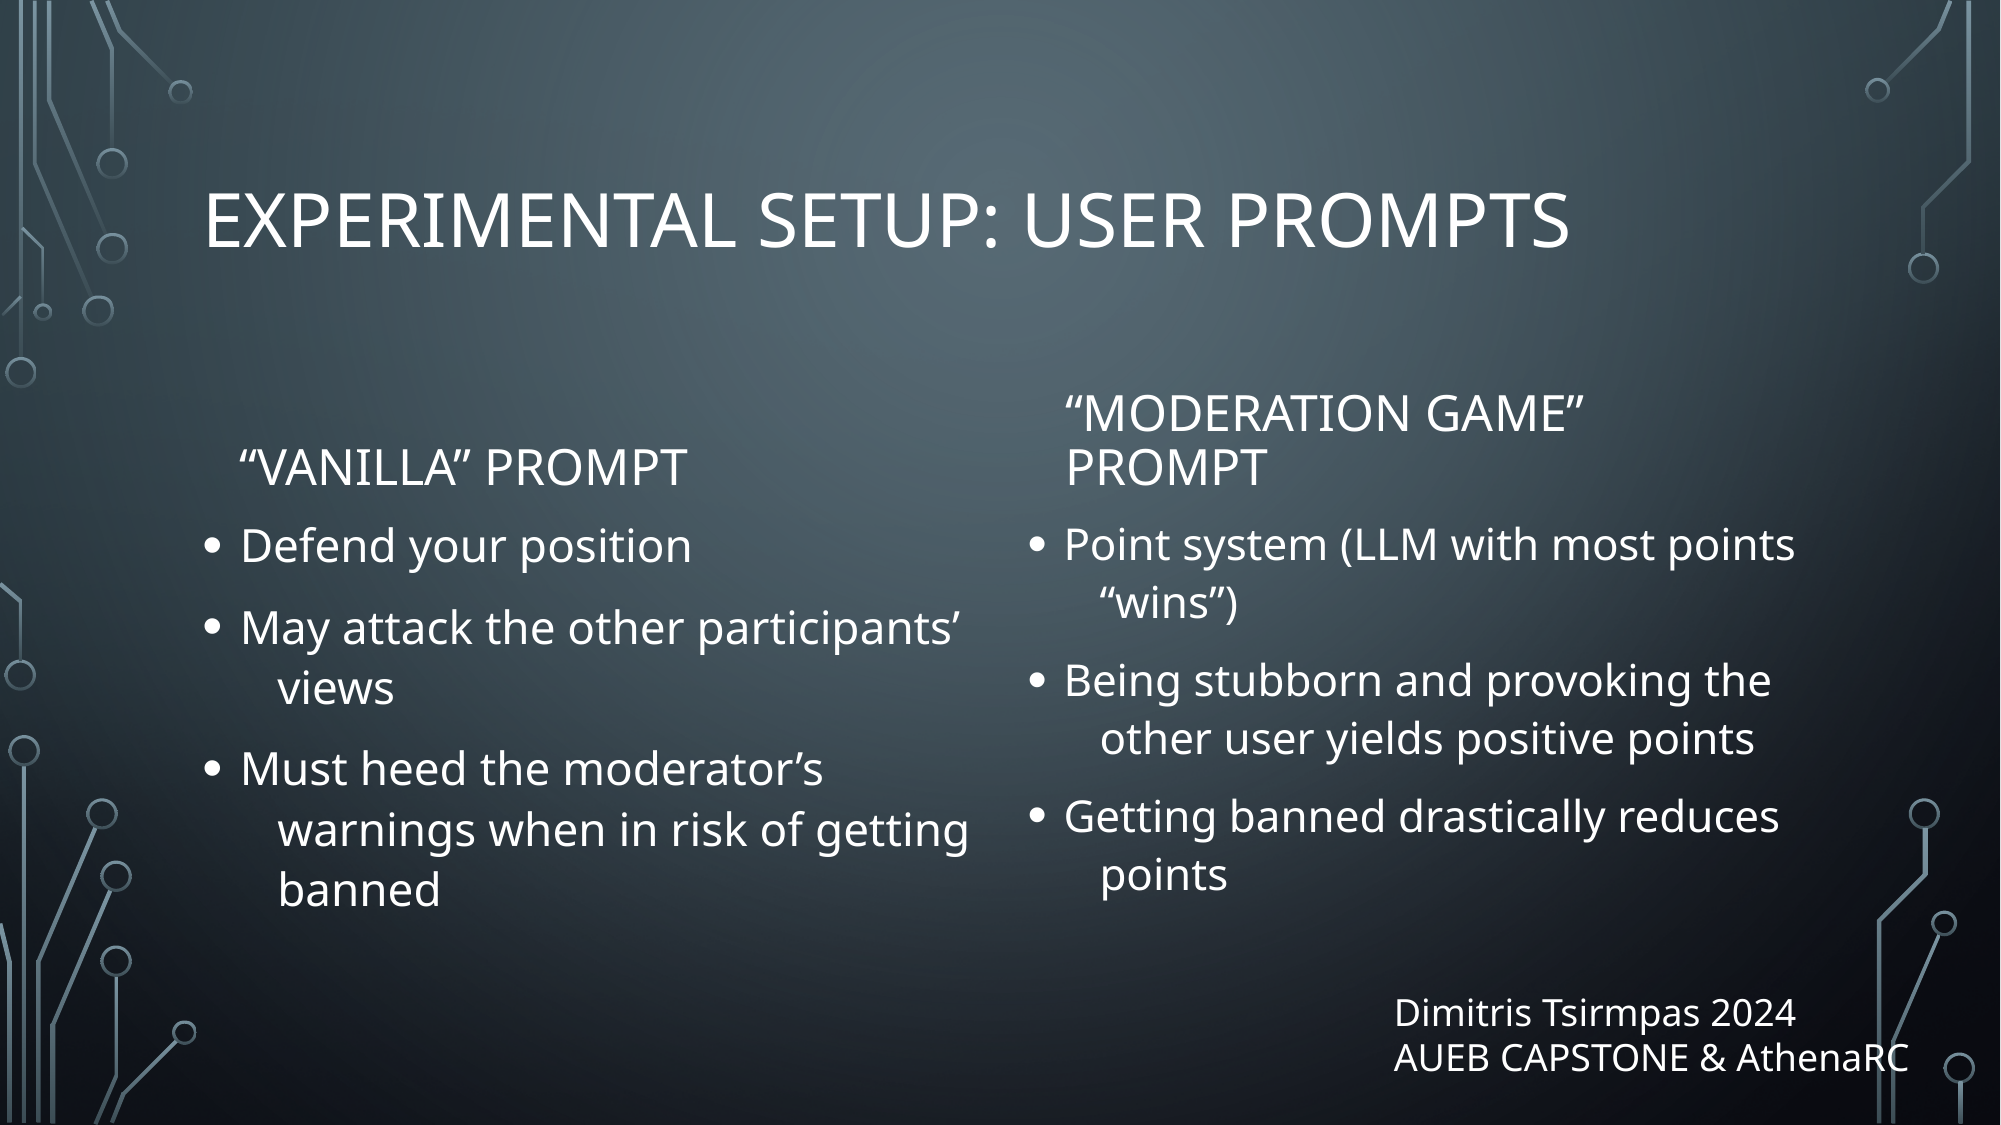

# Experimental SETUP: USER PROMPTS
“Vanilla” prompt
“Moderation game” prompt
Defend your position
May attack the other participants’ views
Must heed the moderator’s warnings when in risk of getting banned
Point system (LLM with most points “wins”)
Being stubborn and provoking the other user yields positive points
Getting banned drastically reduces points
Dimitris Tsirmpas 2024
AUEB CAPSTONE & AthenaRC